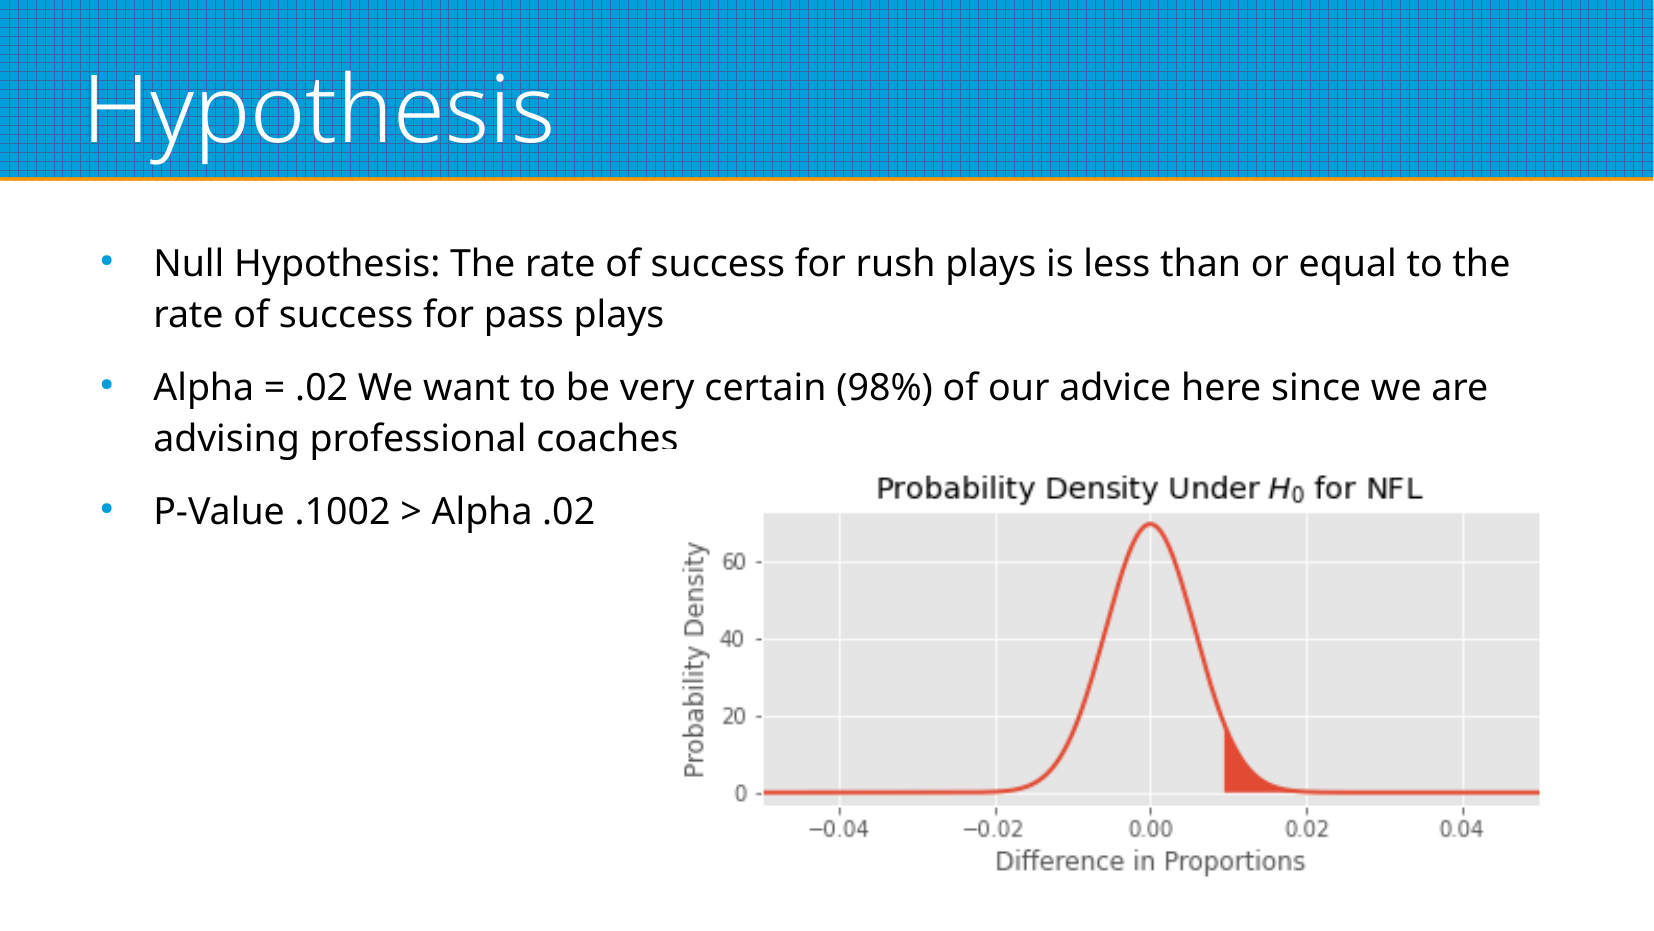

# Hypothesis
Null Hypothesis: The rate of success for rush plays is less than or equal to the rate of success for pass plays
Alpha = .02 We want to be very certain (98%) of our advice here since we are advising professional coaches
P-Value .1002 > Alpha .02